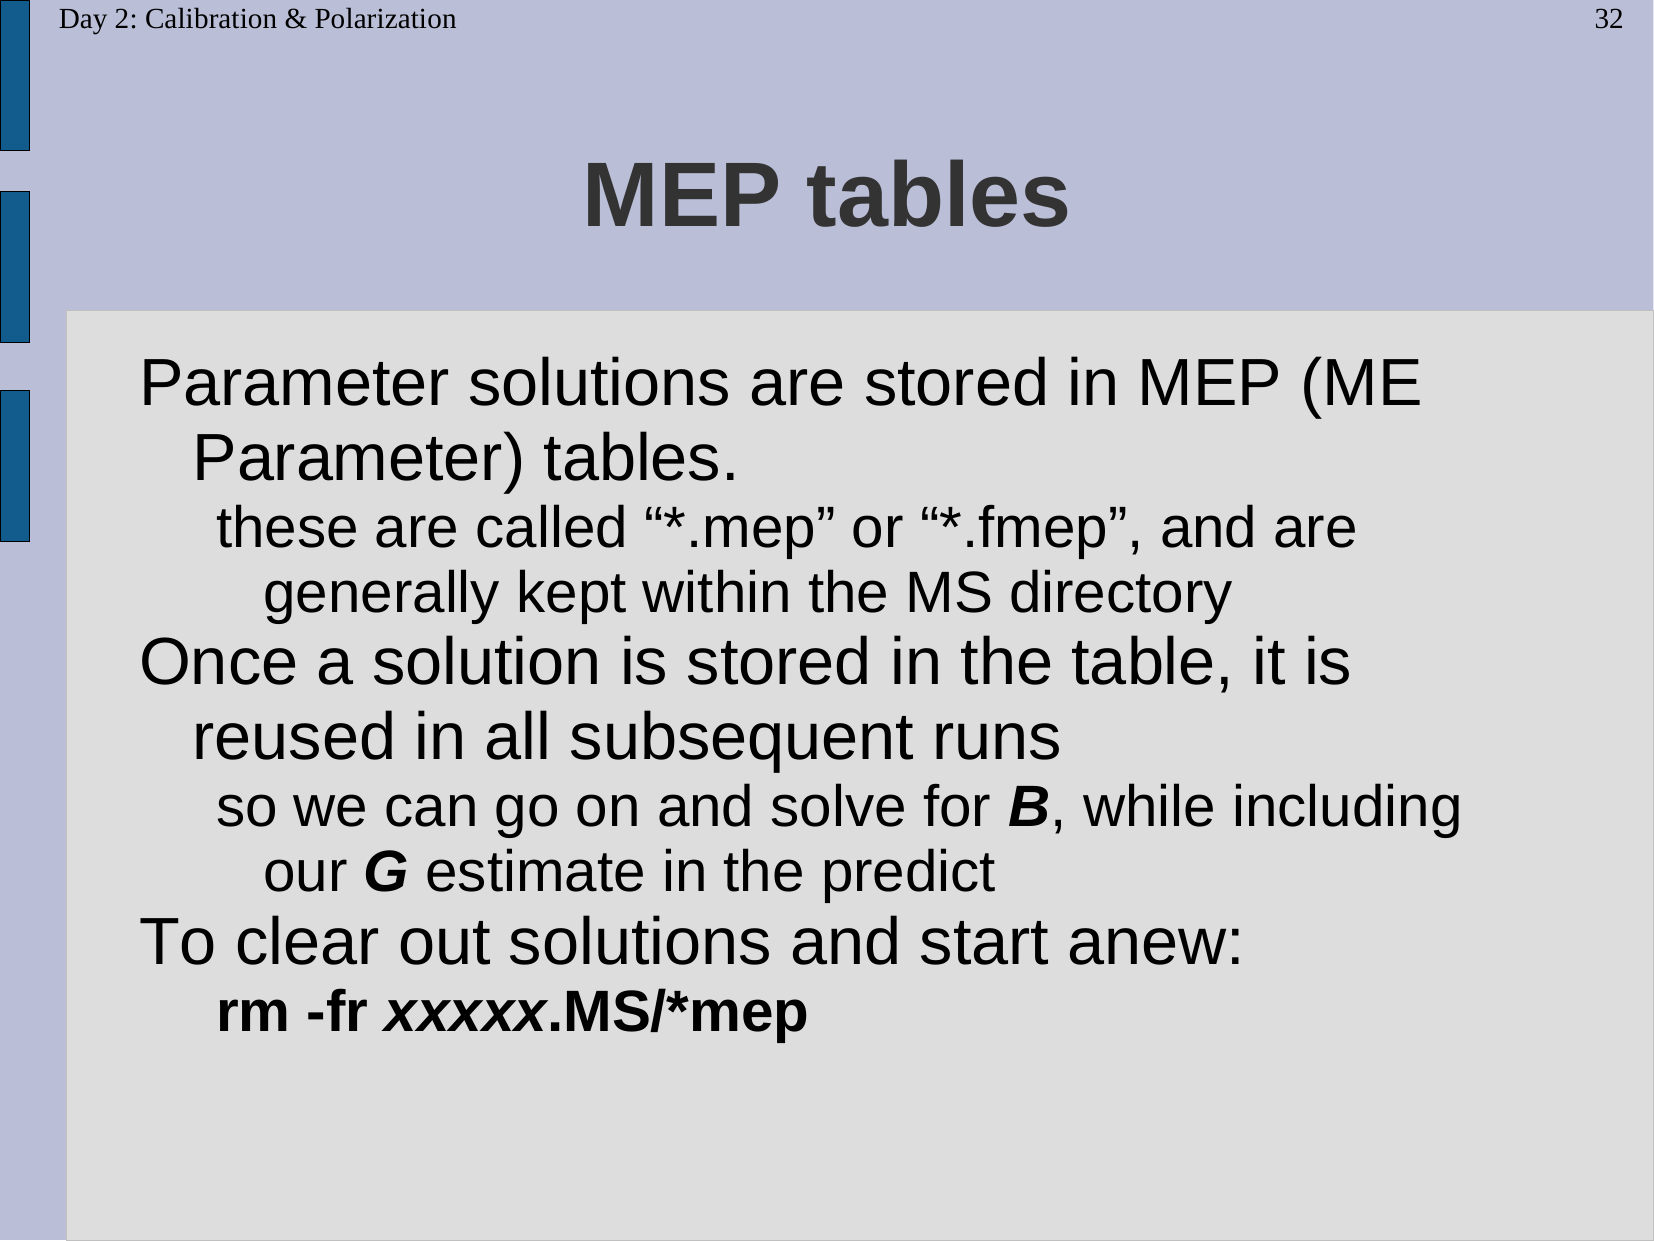

Day 2: Calibration & Polarization
32
# MEP tables
Parameter solutions are stored in MEP (ME Parameter) tables.
these are called “*.mep” or “*.fmep”, and are generally kept within the MS directory
Once a solution is stored in the table, it is reused in all subsequent runs
so we can go on and solve for B, while including our G estimate in the predict
To clear out solutions and start anew:
rm -fr xxxxx.MS/*mep